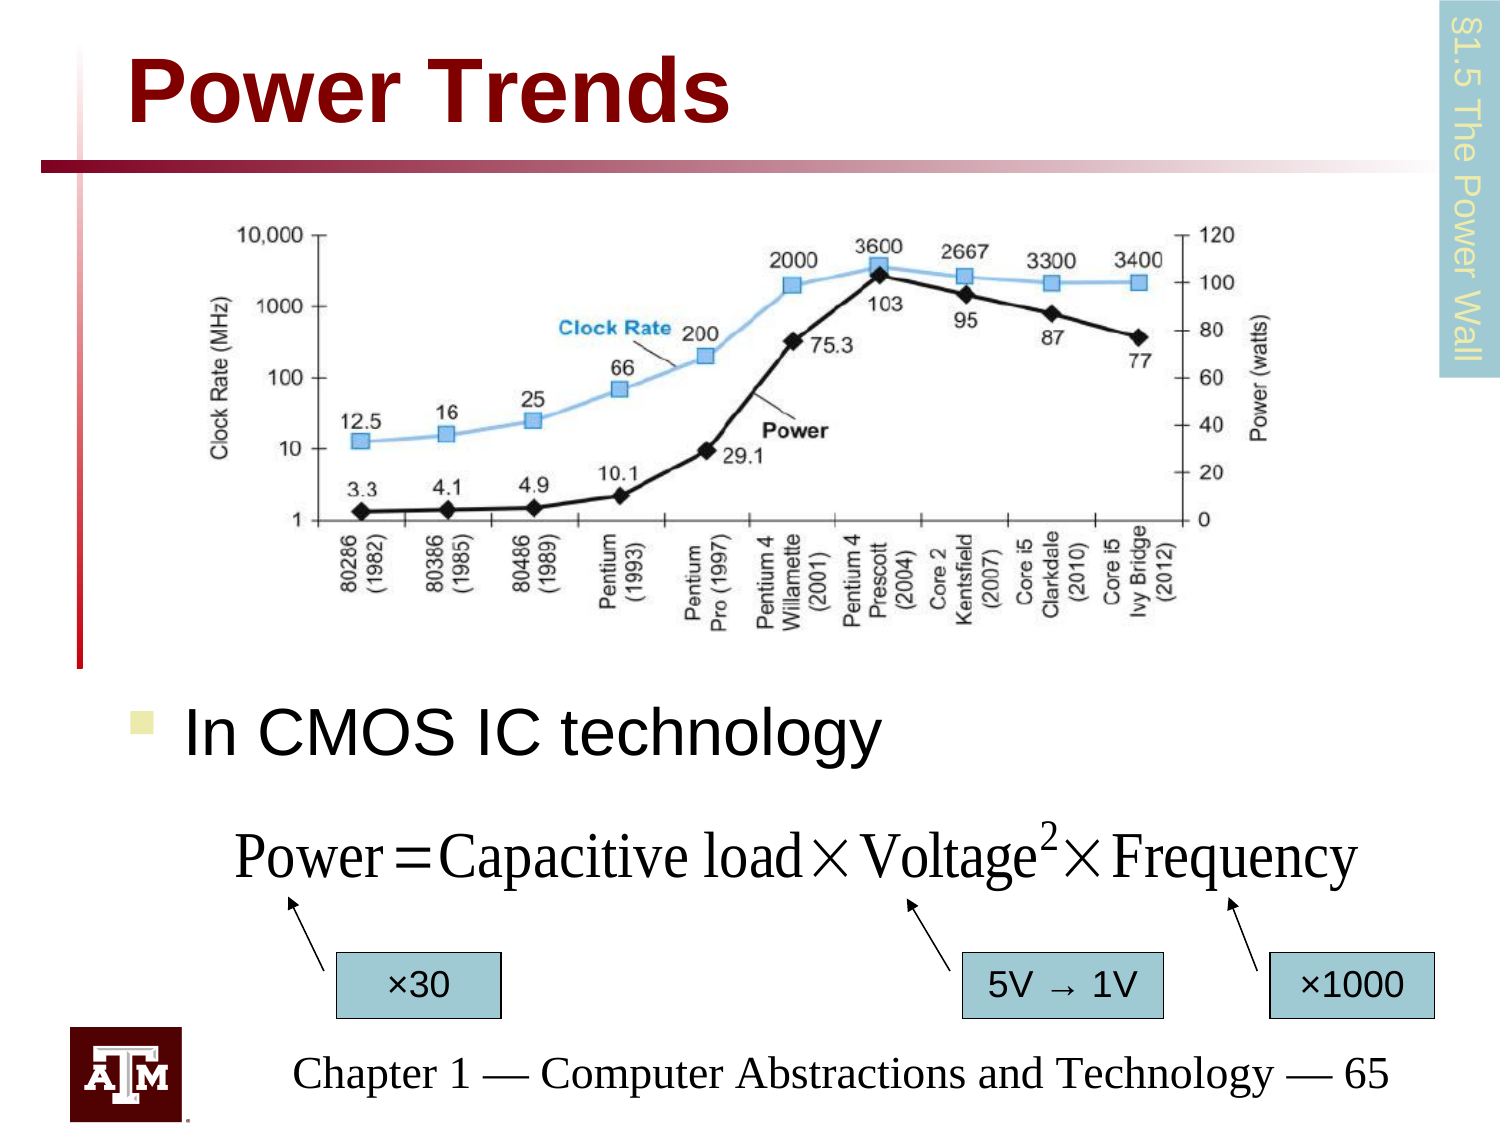

# Power Trends
§1.5 The Power Wall
In CMOS IC technology
×30
5V → 1V
×1000
Chapter 1 — Computer Abstractions and Technology